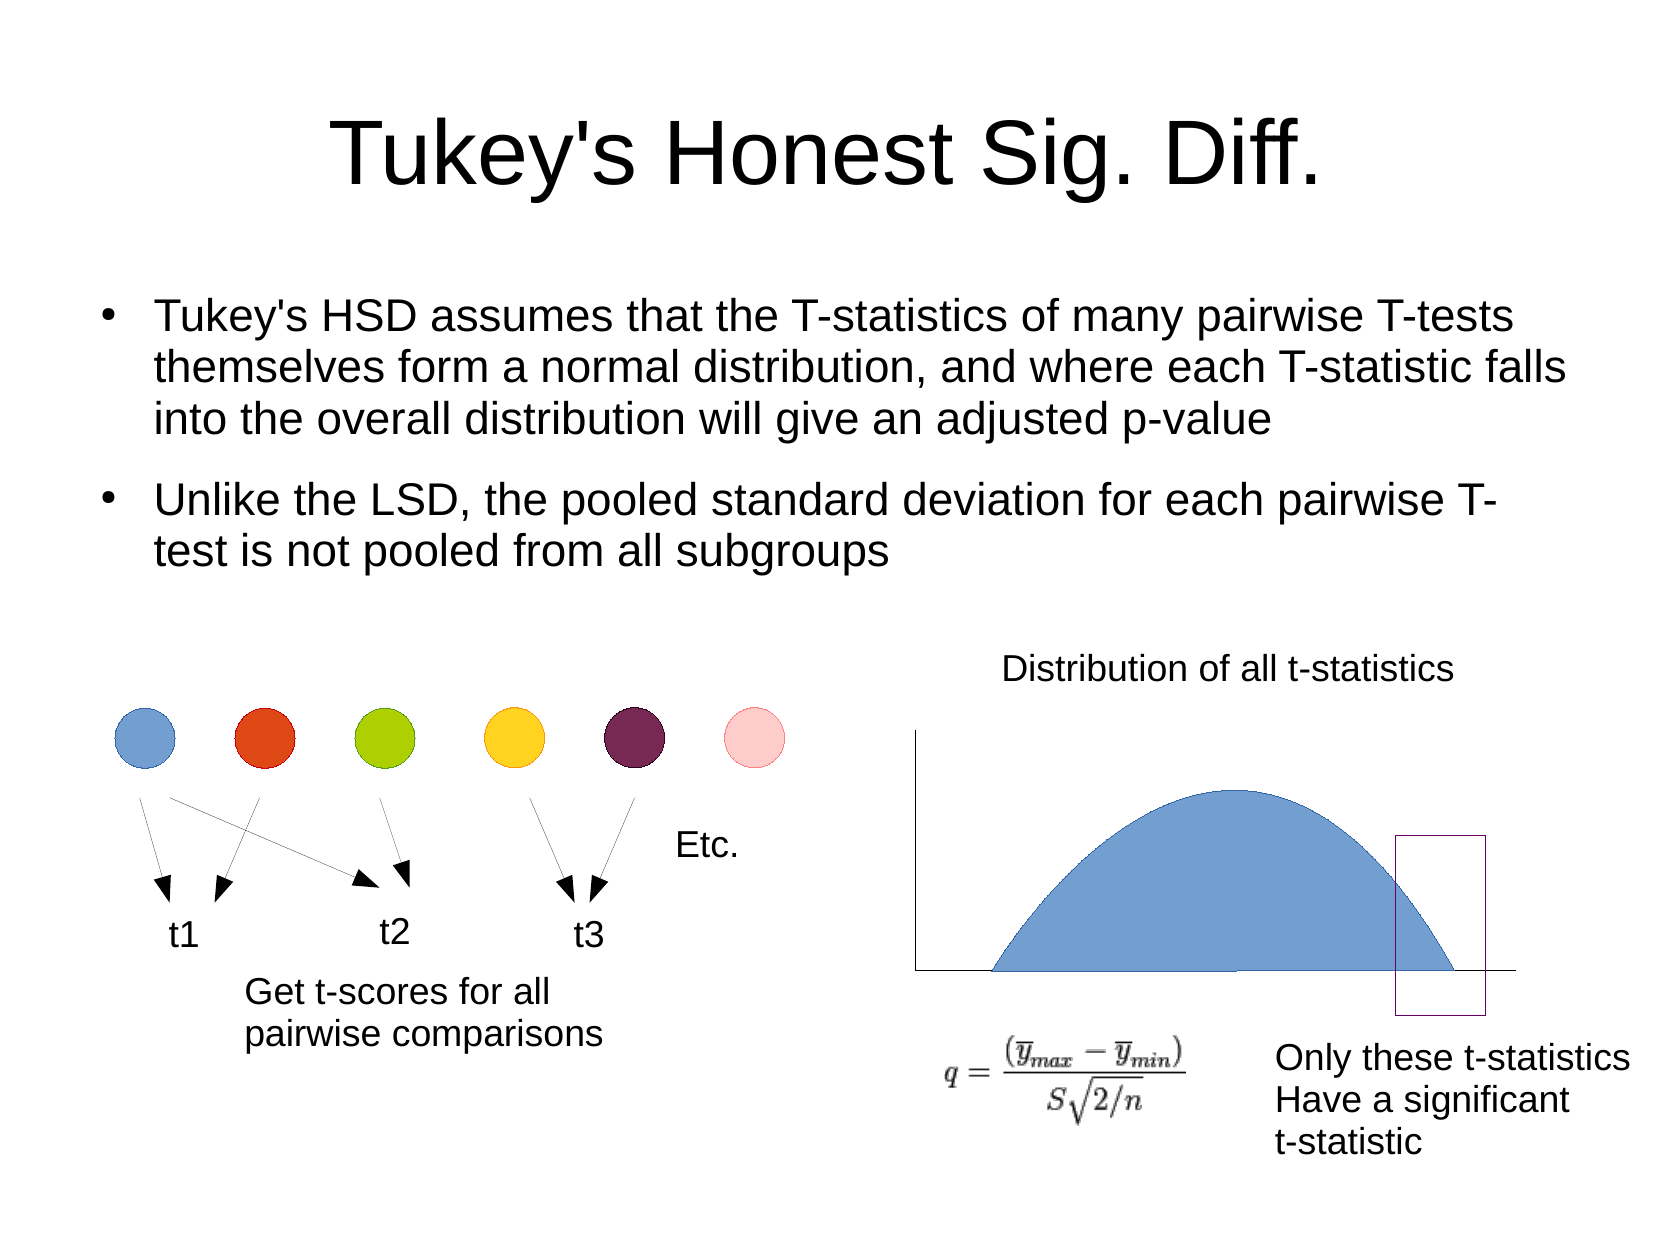

# Tukey's Honest Sig. Diff.
Tukey's HSD assumes that the T-statistics of many pairwise T-tests themselves form a normal distribution, and where each T-statistic falls into the overall distribution will give an adjusted p-value
Unlike the LSD, the pooled standard deviation for each pairwise T-test is not pooled from all subgroups
Distribution of all t-statistics
Etc.
t2
t1
t3
Get t-scores for all
pairwise comparisons
Only these t-statistics
Have a significant
t-statistic